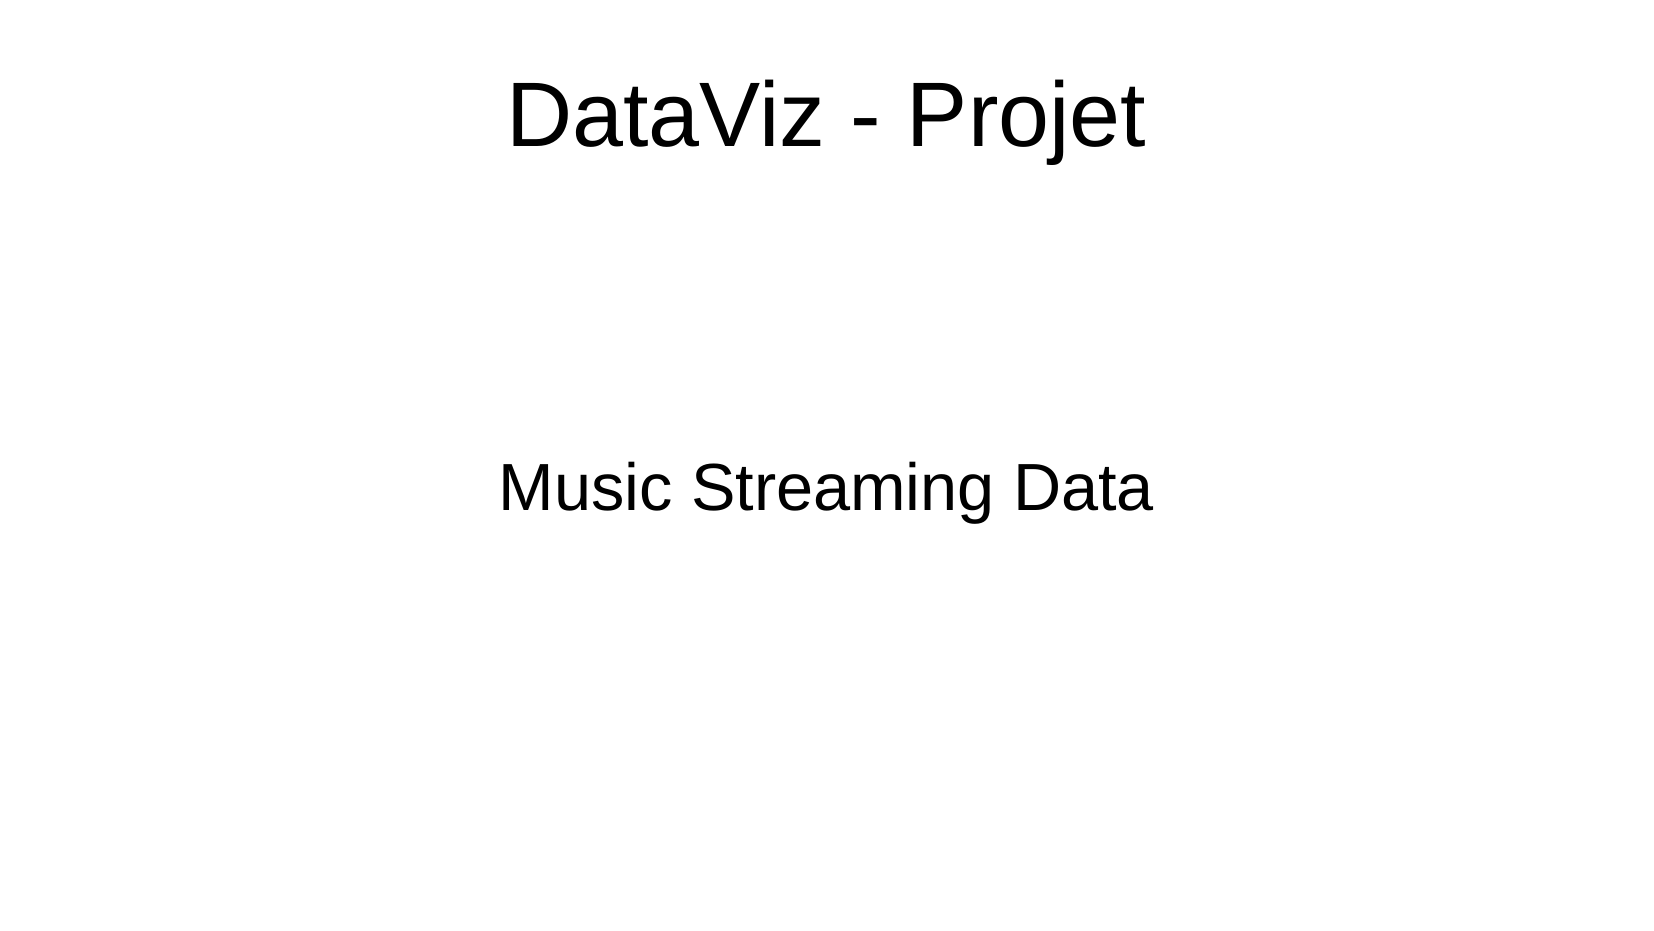

# DataViz - Projet
Music Streaming Data